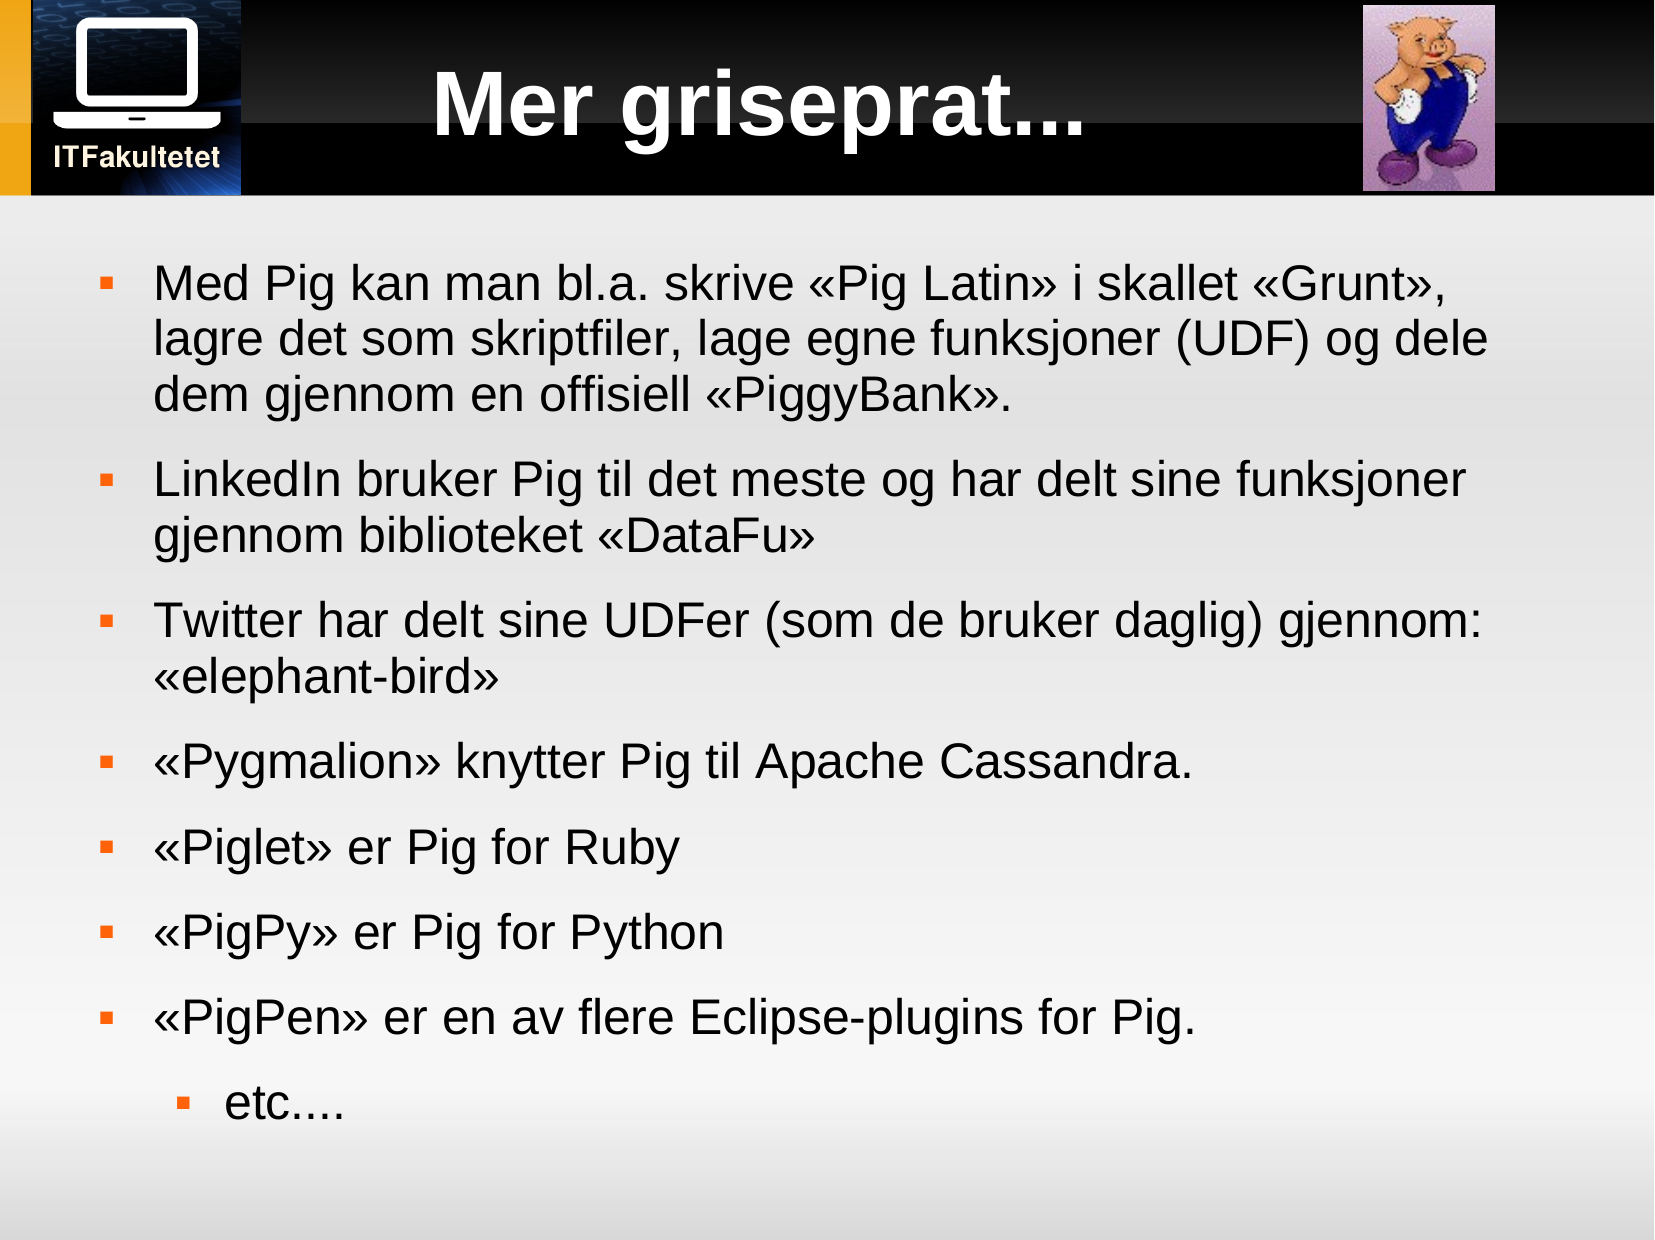

Mer griseprat...
Med Pig kan man bl.a. skrive «Pig Latin» i skallet «Grunt»,

lagre det som skriptfiler, lage egne funksjoner (UDF) og dele
dem gjennom en offisiell «PiggyBank».
LinkedIn bruker Pig til det meste og har delt sine funksjoner

gjennom biblioteket «DataFu»
Twitter har delt sine UDFer (som de bruker daglig) gjennom:

«elephant-bird»
«Pygmalion» knytter Pig til Apache Cassandra.

«Piglet» er Pig for Ruby

«PigPy» er Pig for Python

«PigPen» er en av flere Eclipse-plugins for Pig.

etc....
